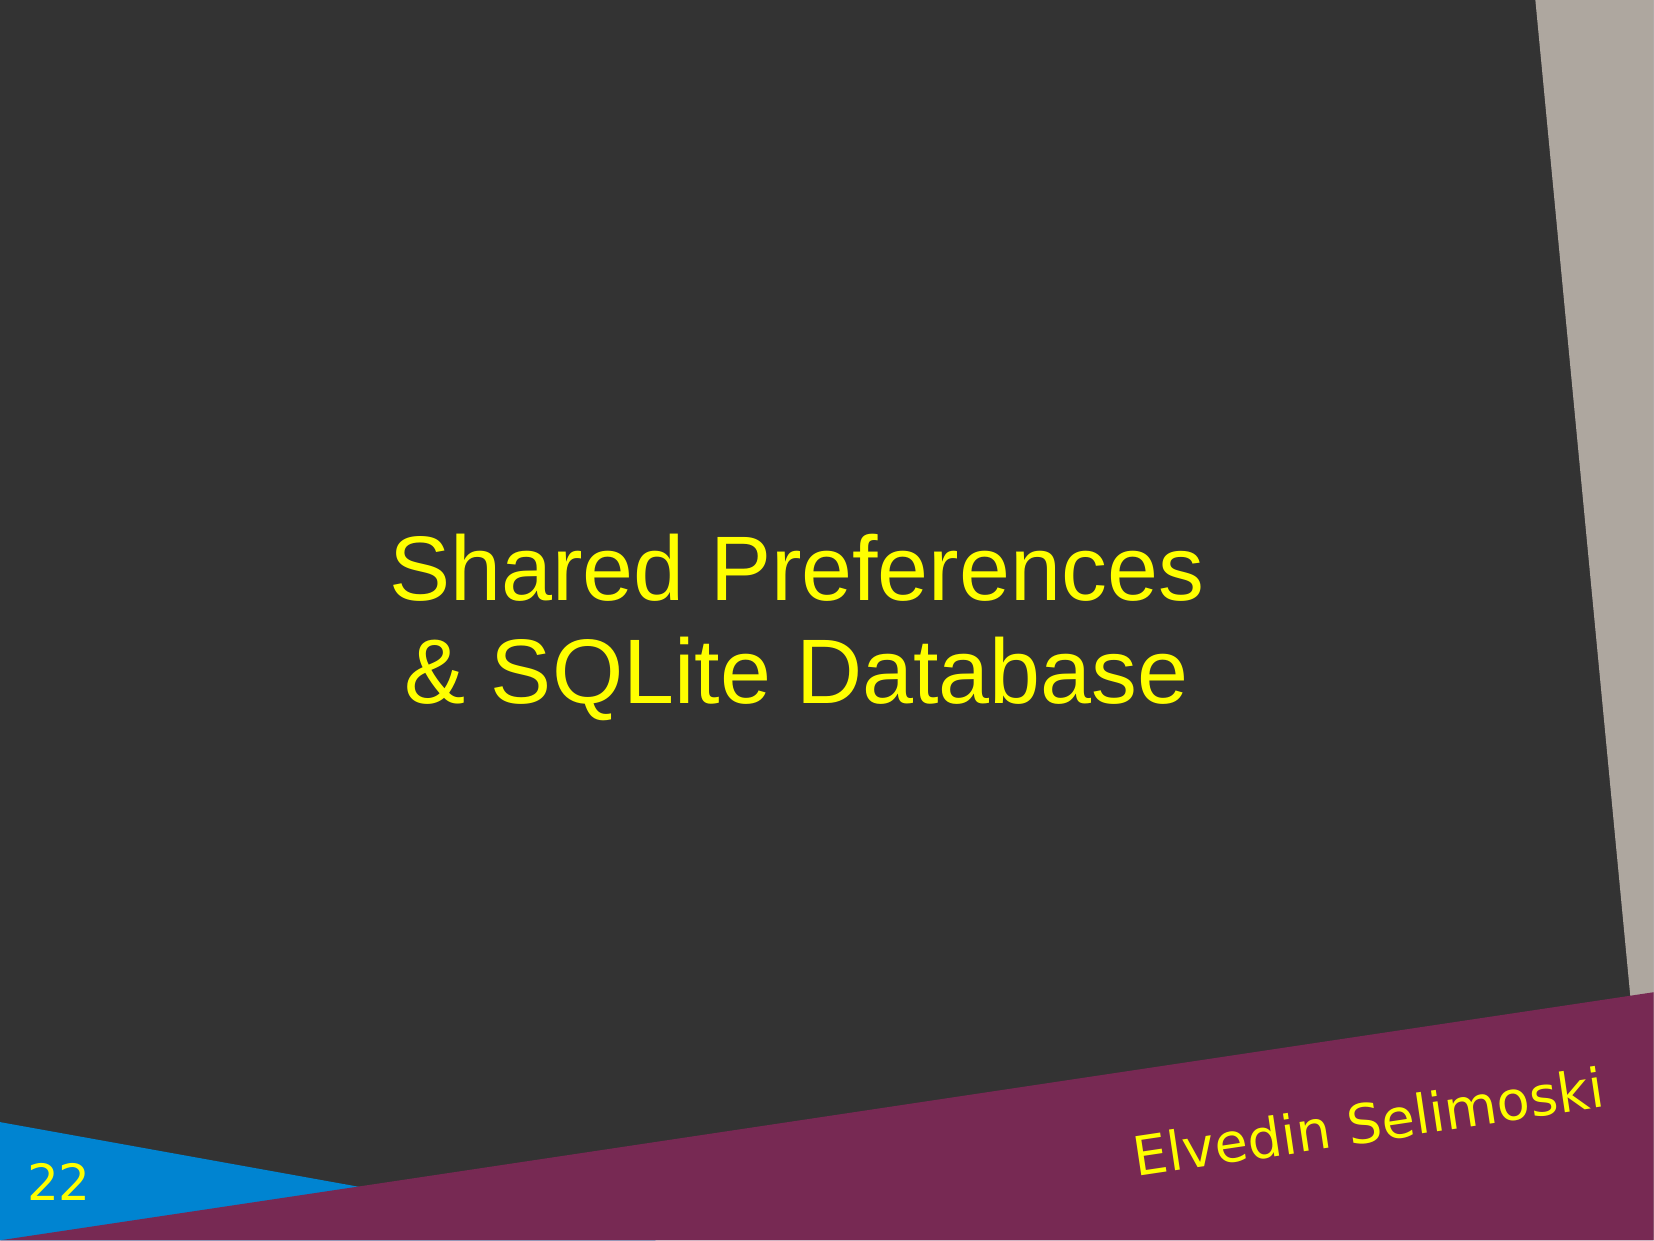

# Shared Preferences & SQLite Database
Elvedin Selimoski
22